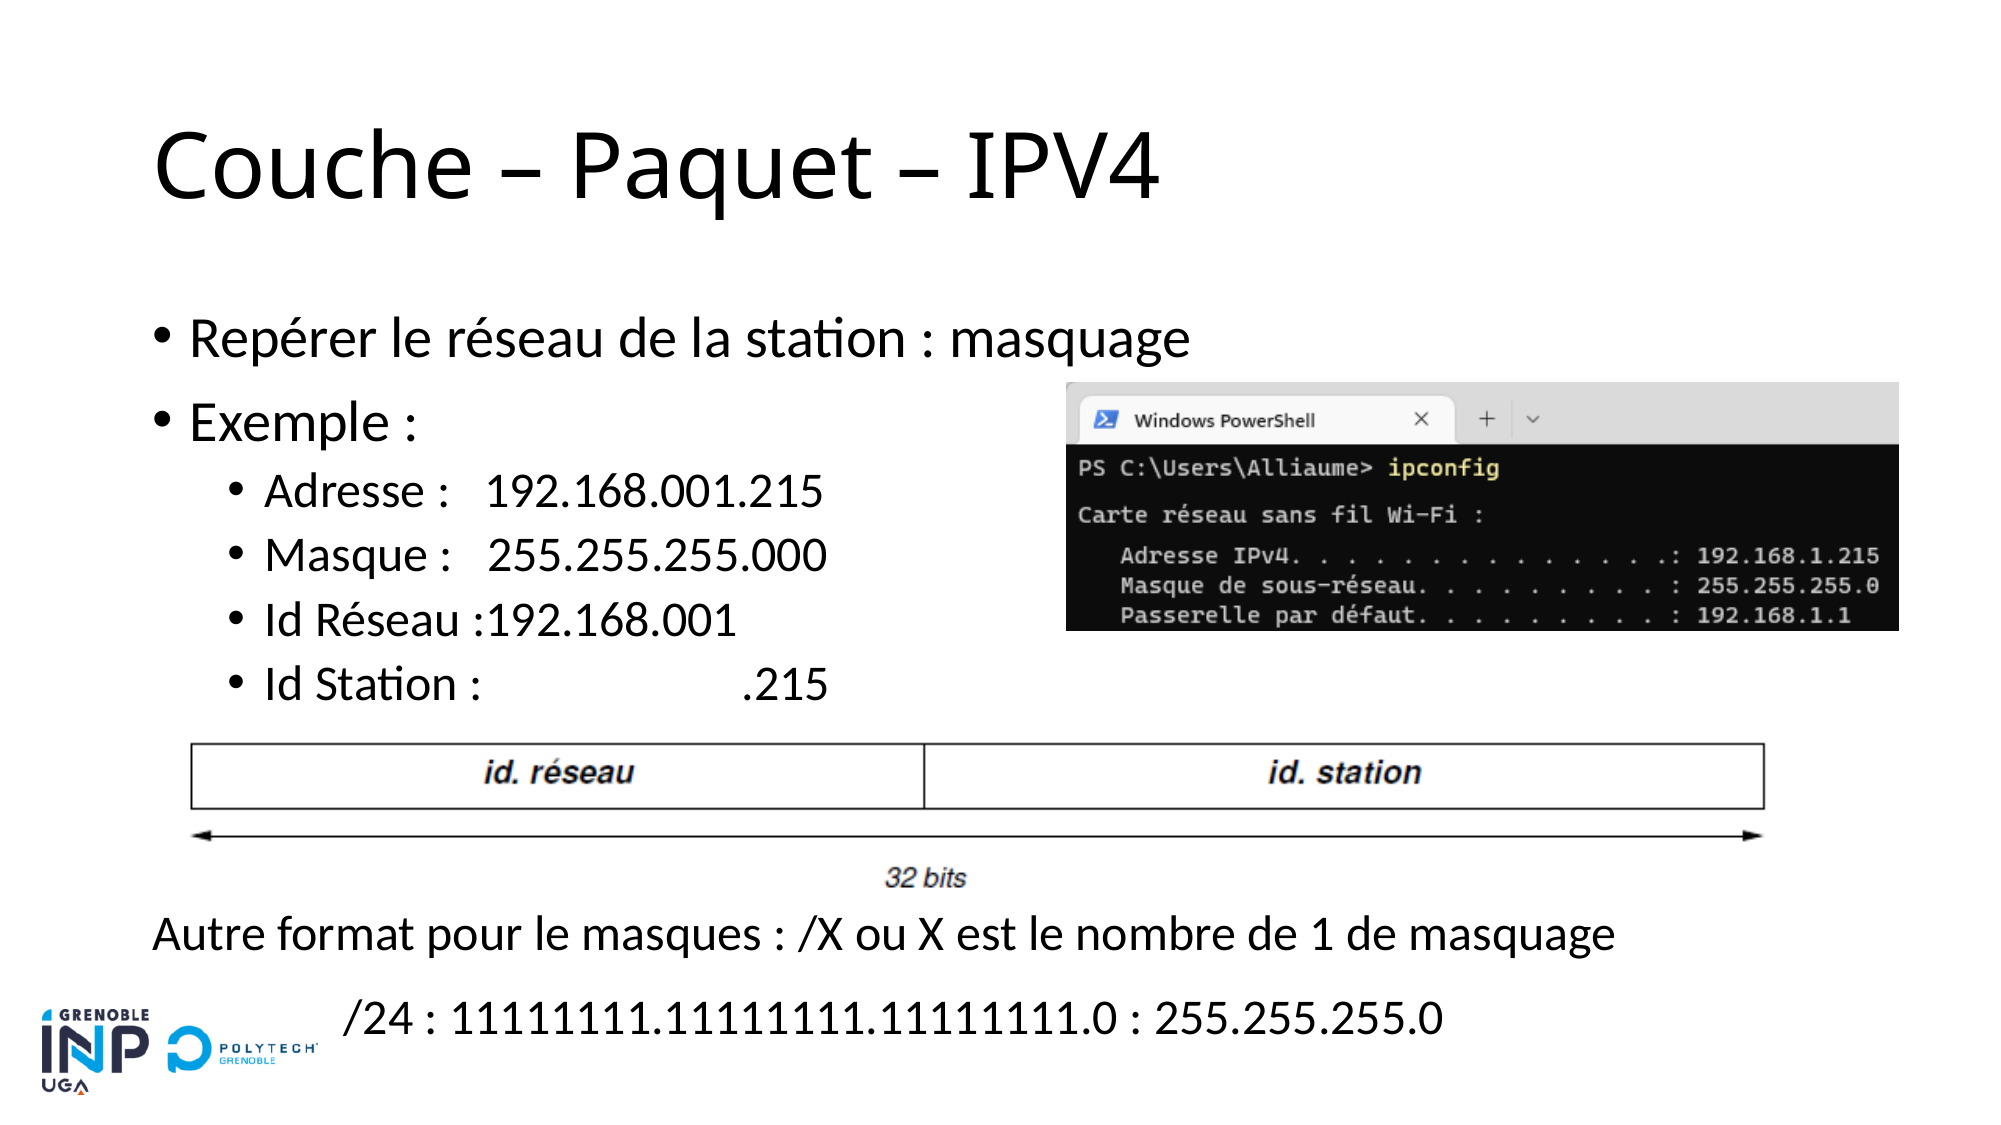

# Couche – Paquet – IPV4
Repérer le réseau de la station : masquage
Exemple :
Adresse : 192.168.001.215
Masque : 255.255.255.000
Id Réseau :192.168.001
Id Station : .215
Autre format pour le masques : /X ou X est le nombre de 1 de masquage
 /24 : 11111111.11111111.11111111.0 : 255.255.255.0